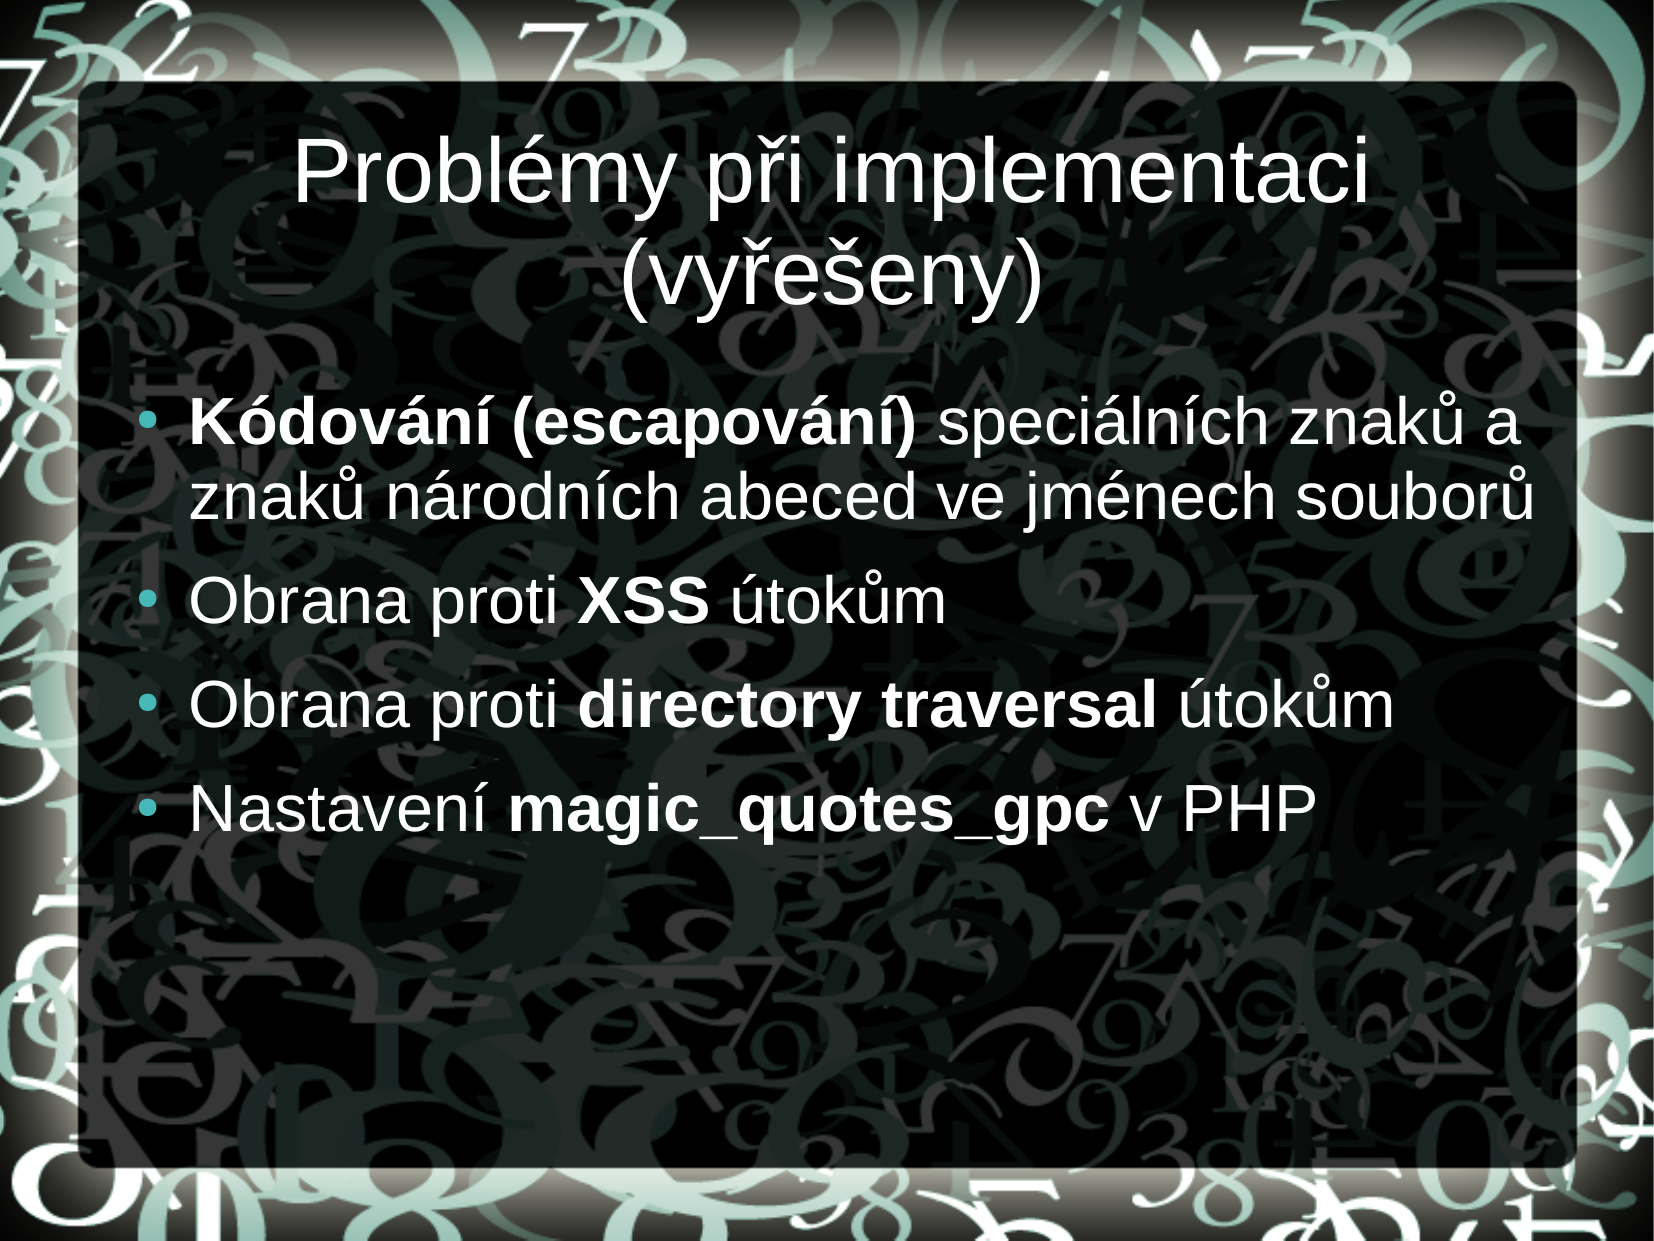

# Problémy při implementaci (vyřešeny)
Kódování (escapování) speciálních znaků a znaků národních abeced ve jménech souborů
Obrana proti XSS útokům
Obrana proti directory traversal útokům
Nastavení magic_quotes_gpc v PHP